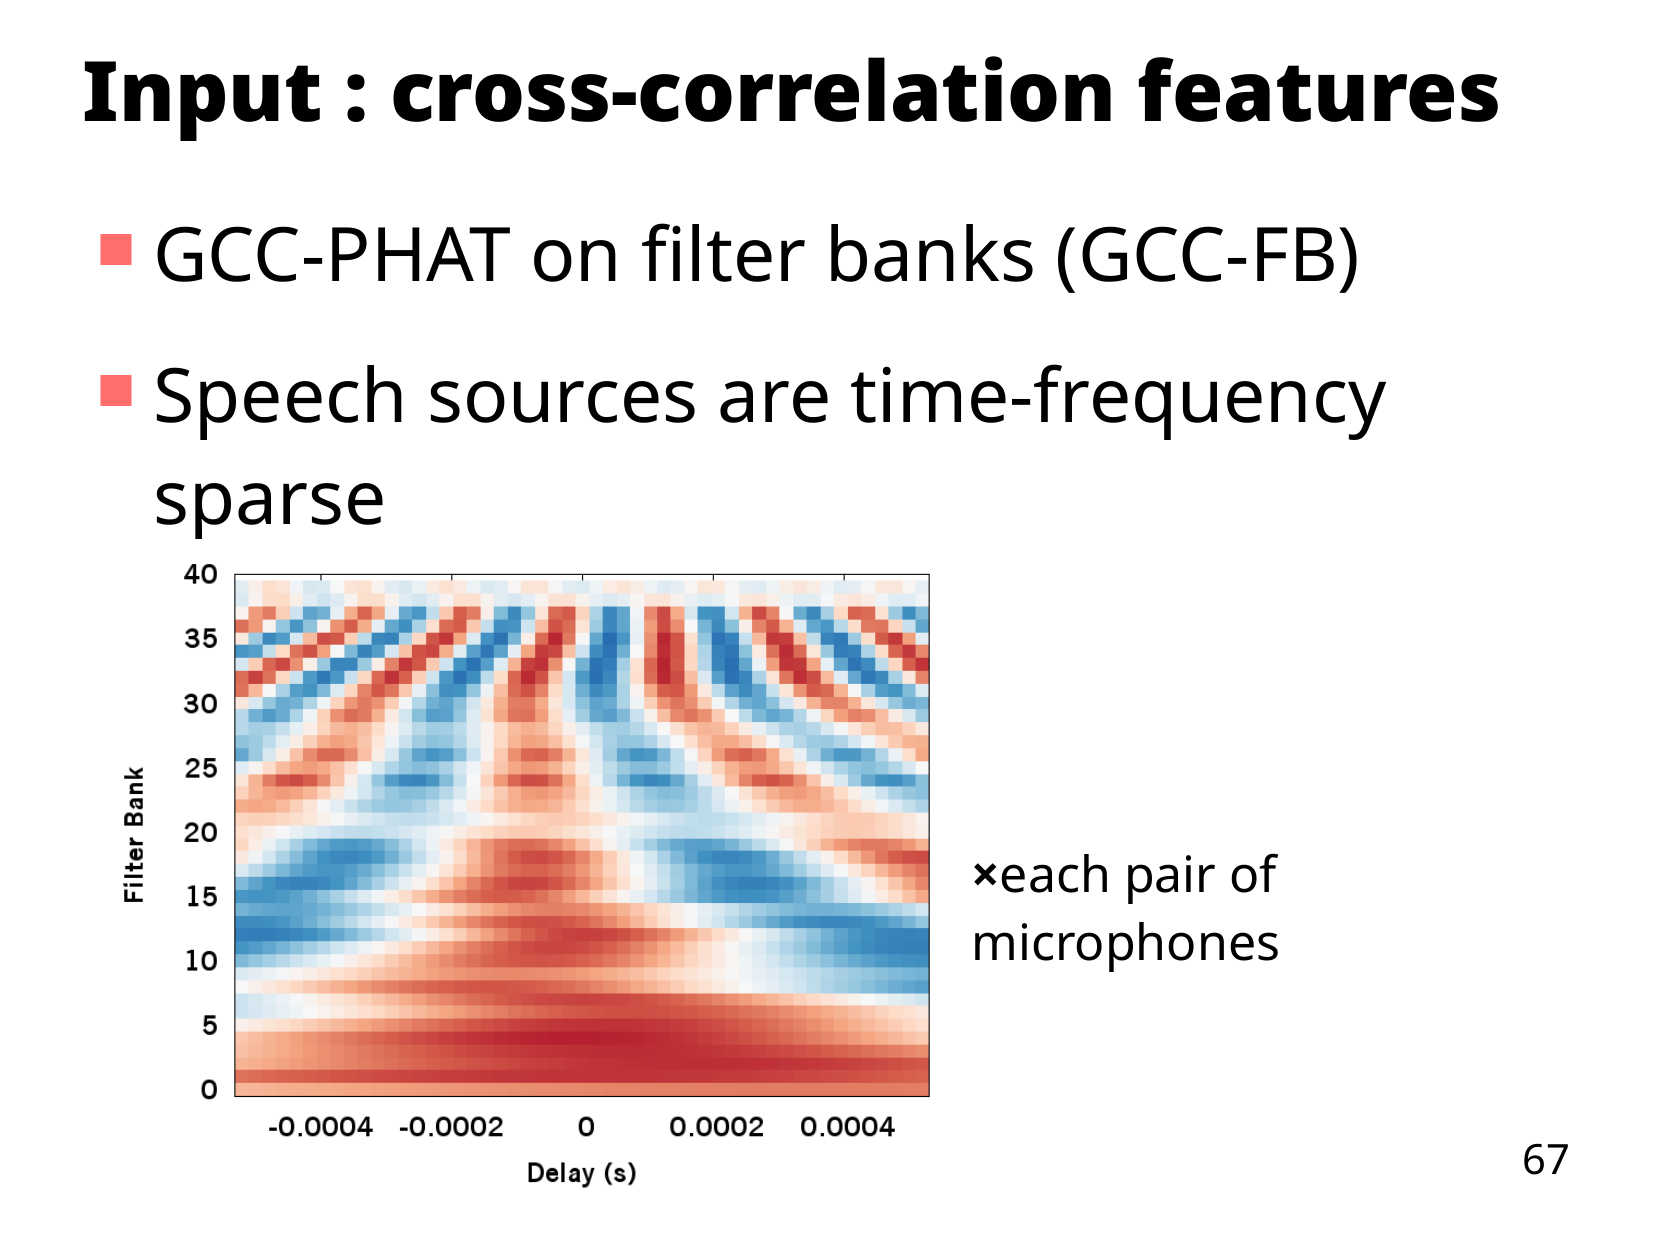

# Input : cross-correlation features
GCC-PHAT on filter banks (GCC-FB)
Speech sources are time-frequency sparse
×each pair of microphones
67